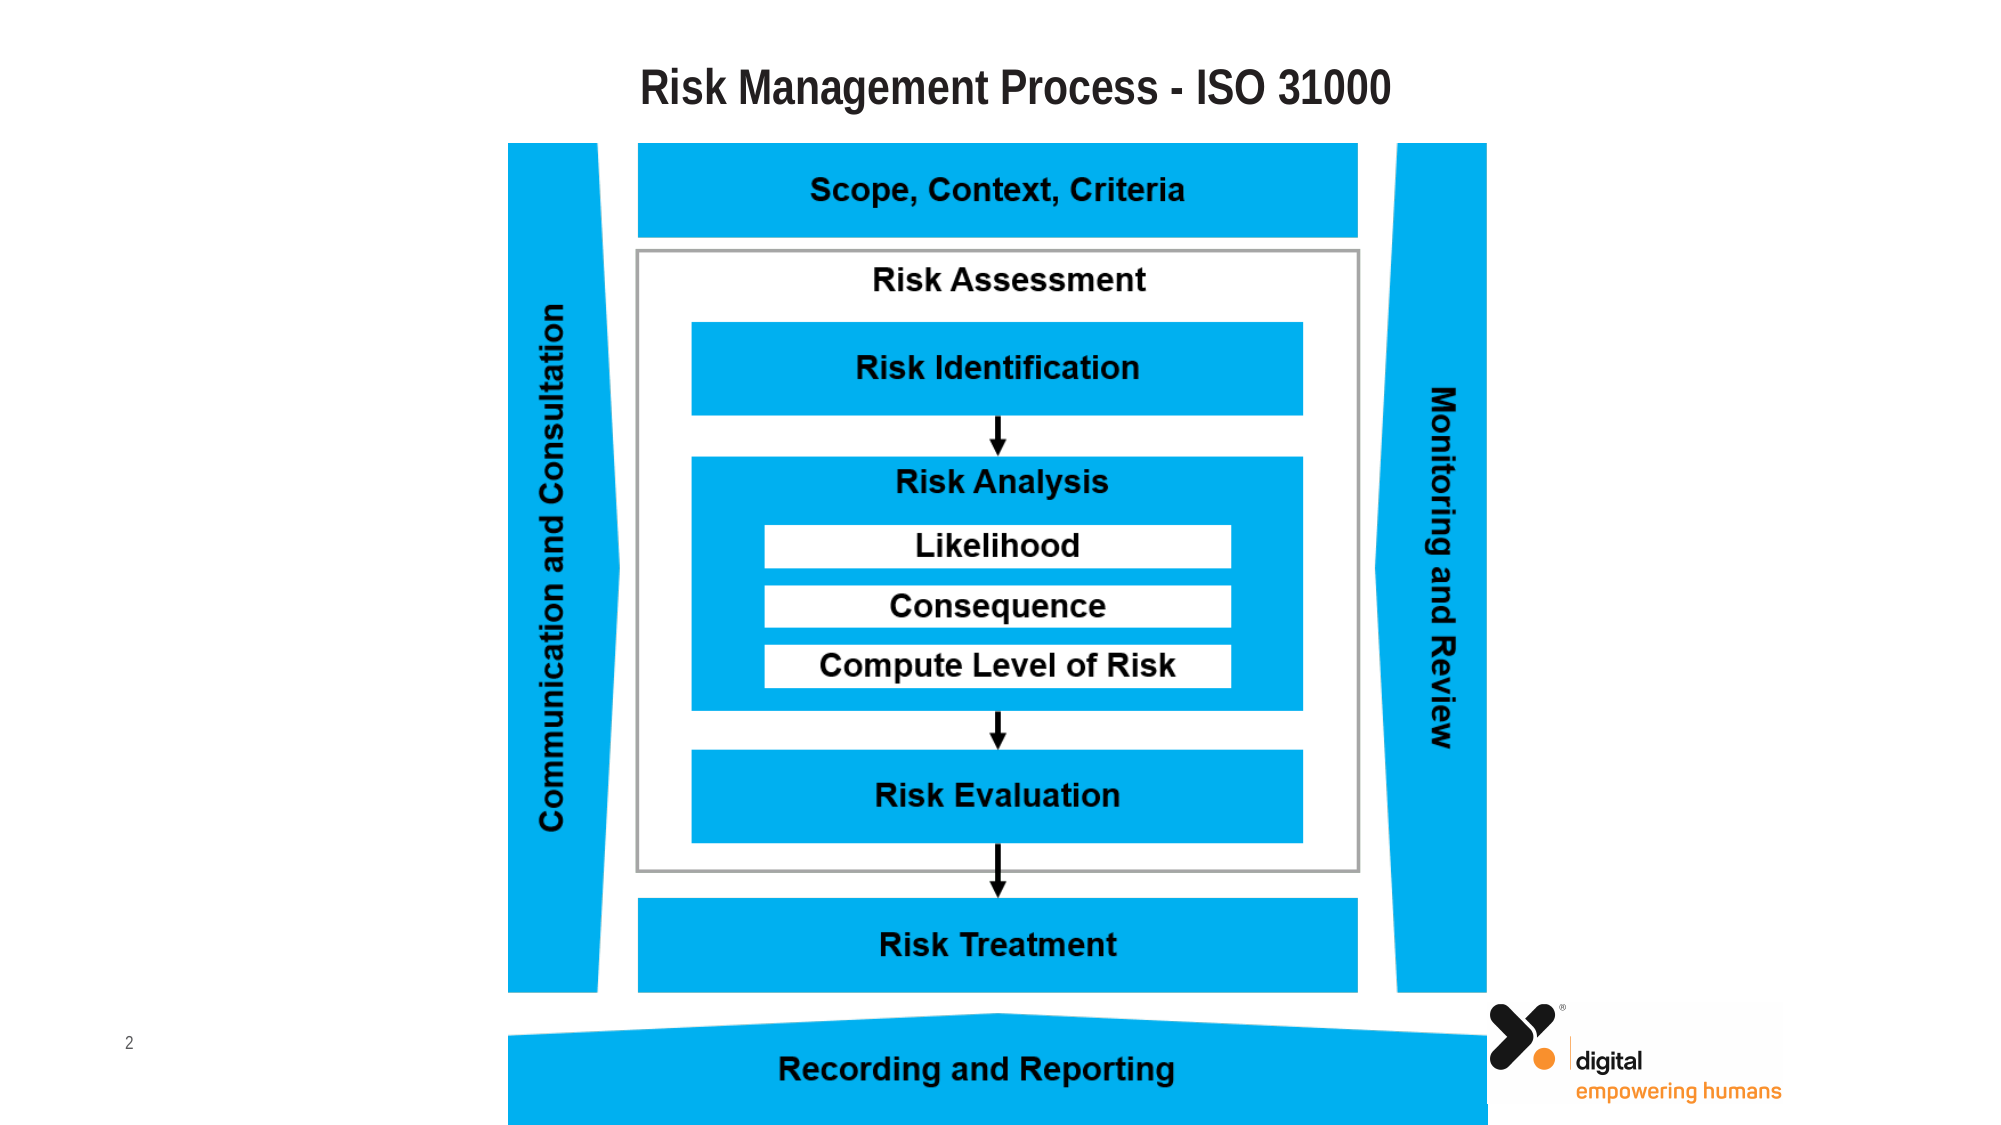

Risk Management Process - ISO 31000
#
2